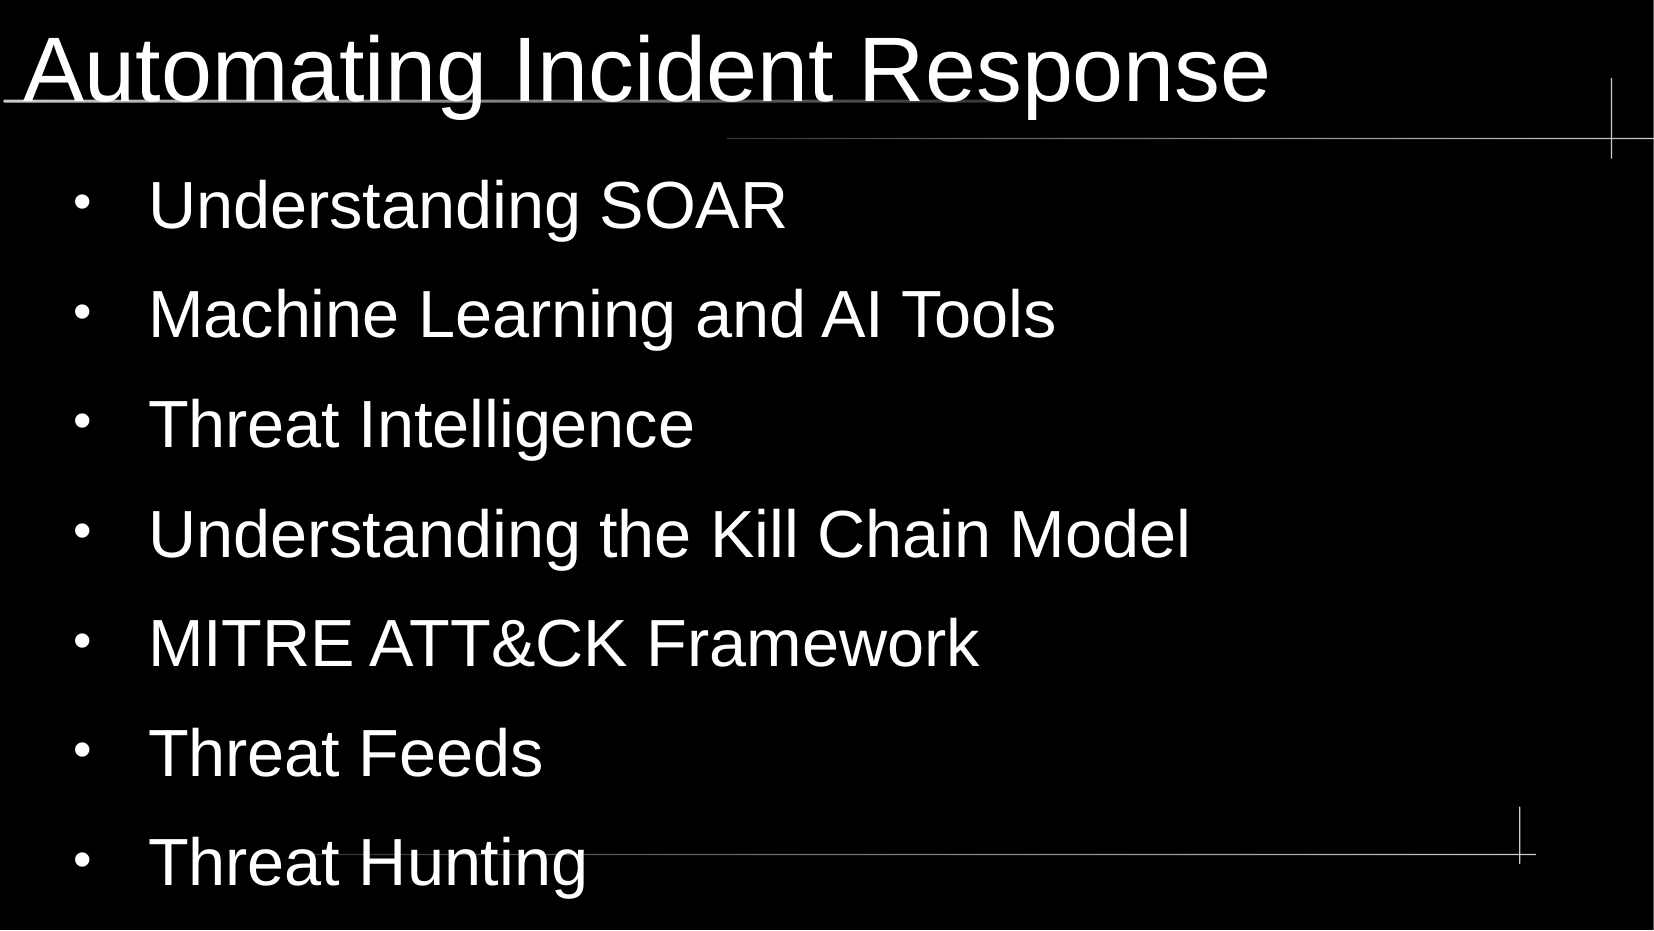

# Automating Incident Response
Understanding SOAR
Machine Learning and AI Tools
Threat Intelligence
Understanding the Kill Chain Model
MITRE ATT&CK Framework
Threat Feeds
Threat Hunting